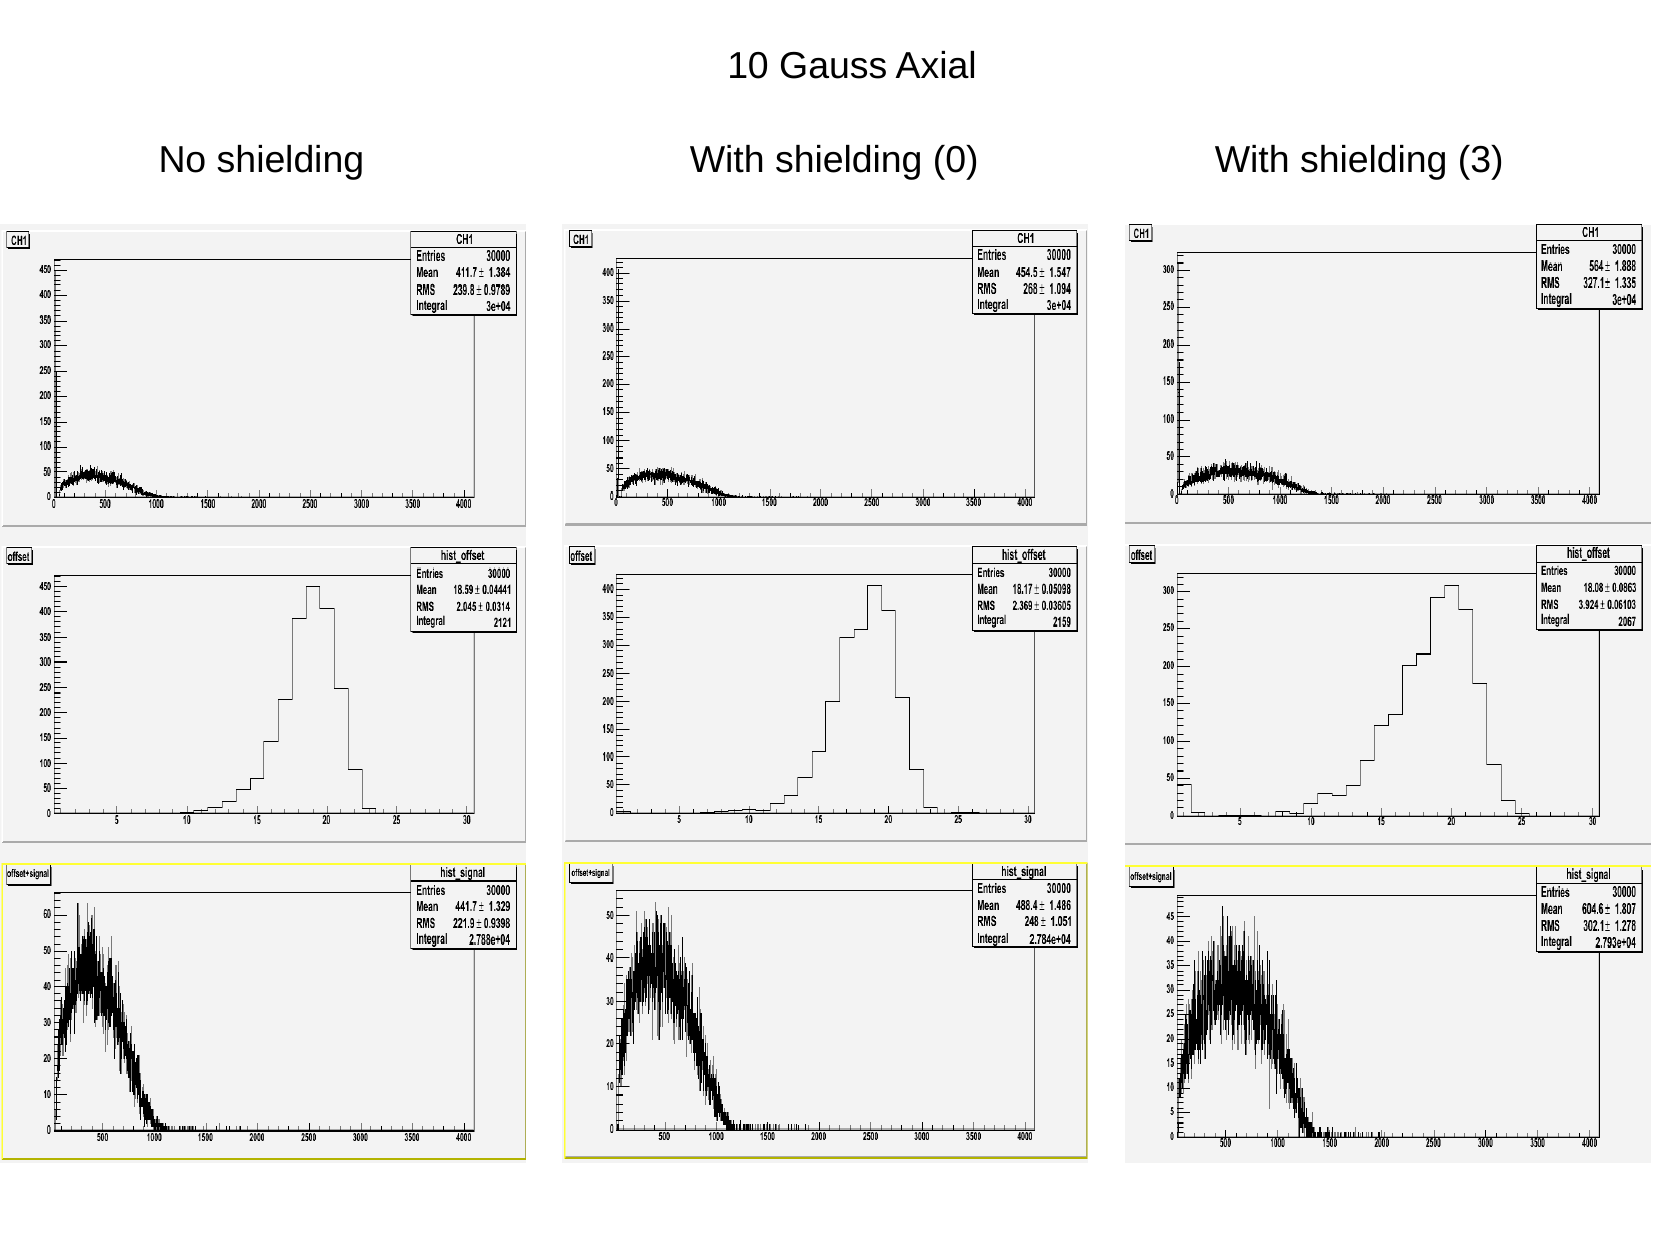

10 Gauss Axial
With shielding (0)
With shielding (3)
No shielding